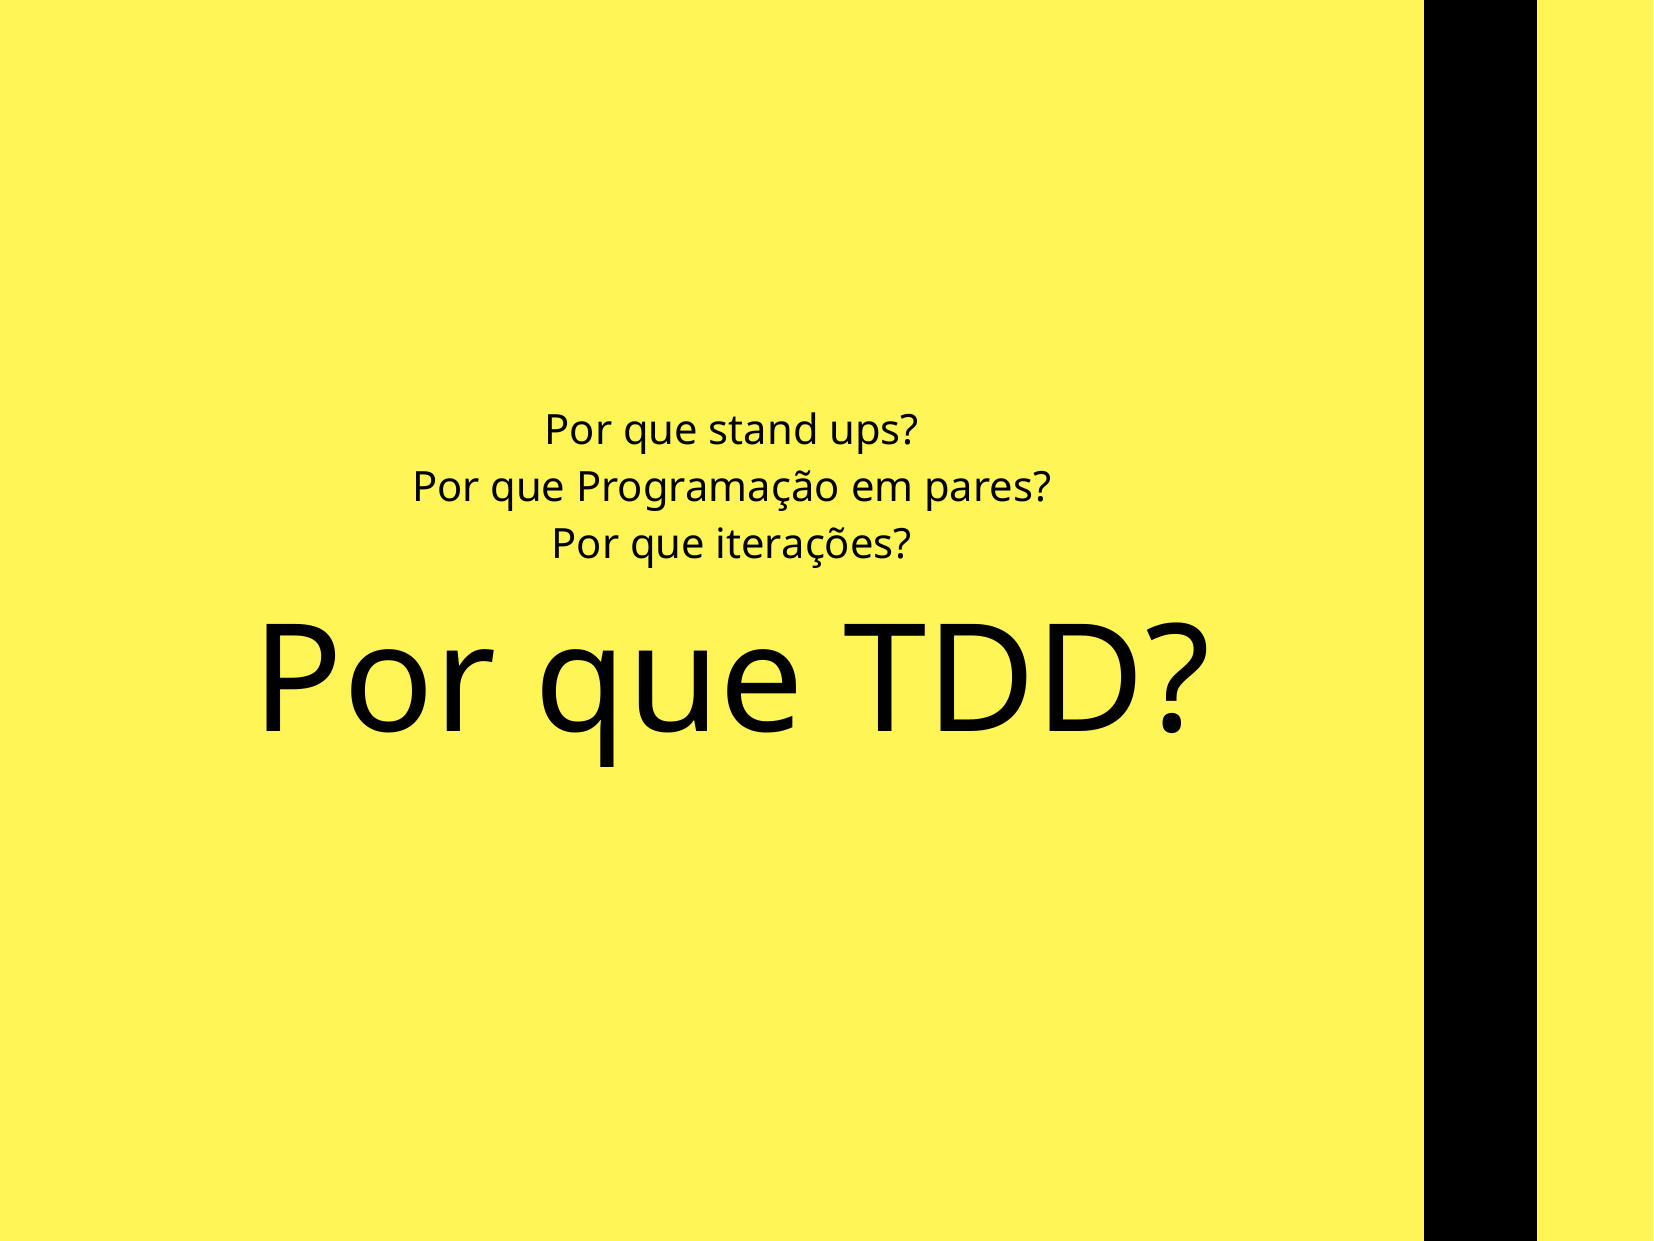

# Por que stand ups?
Por que Programação em pares?
Por que iterações?
Por que TDD?